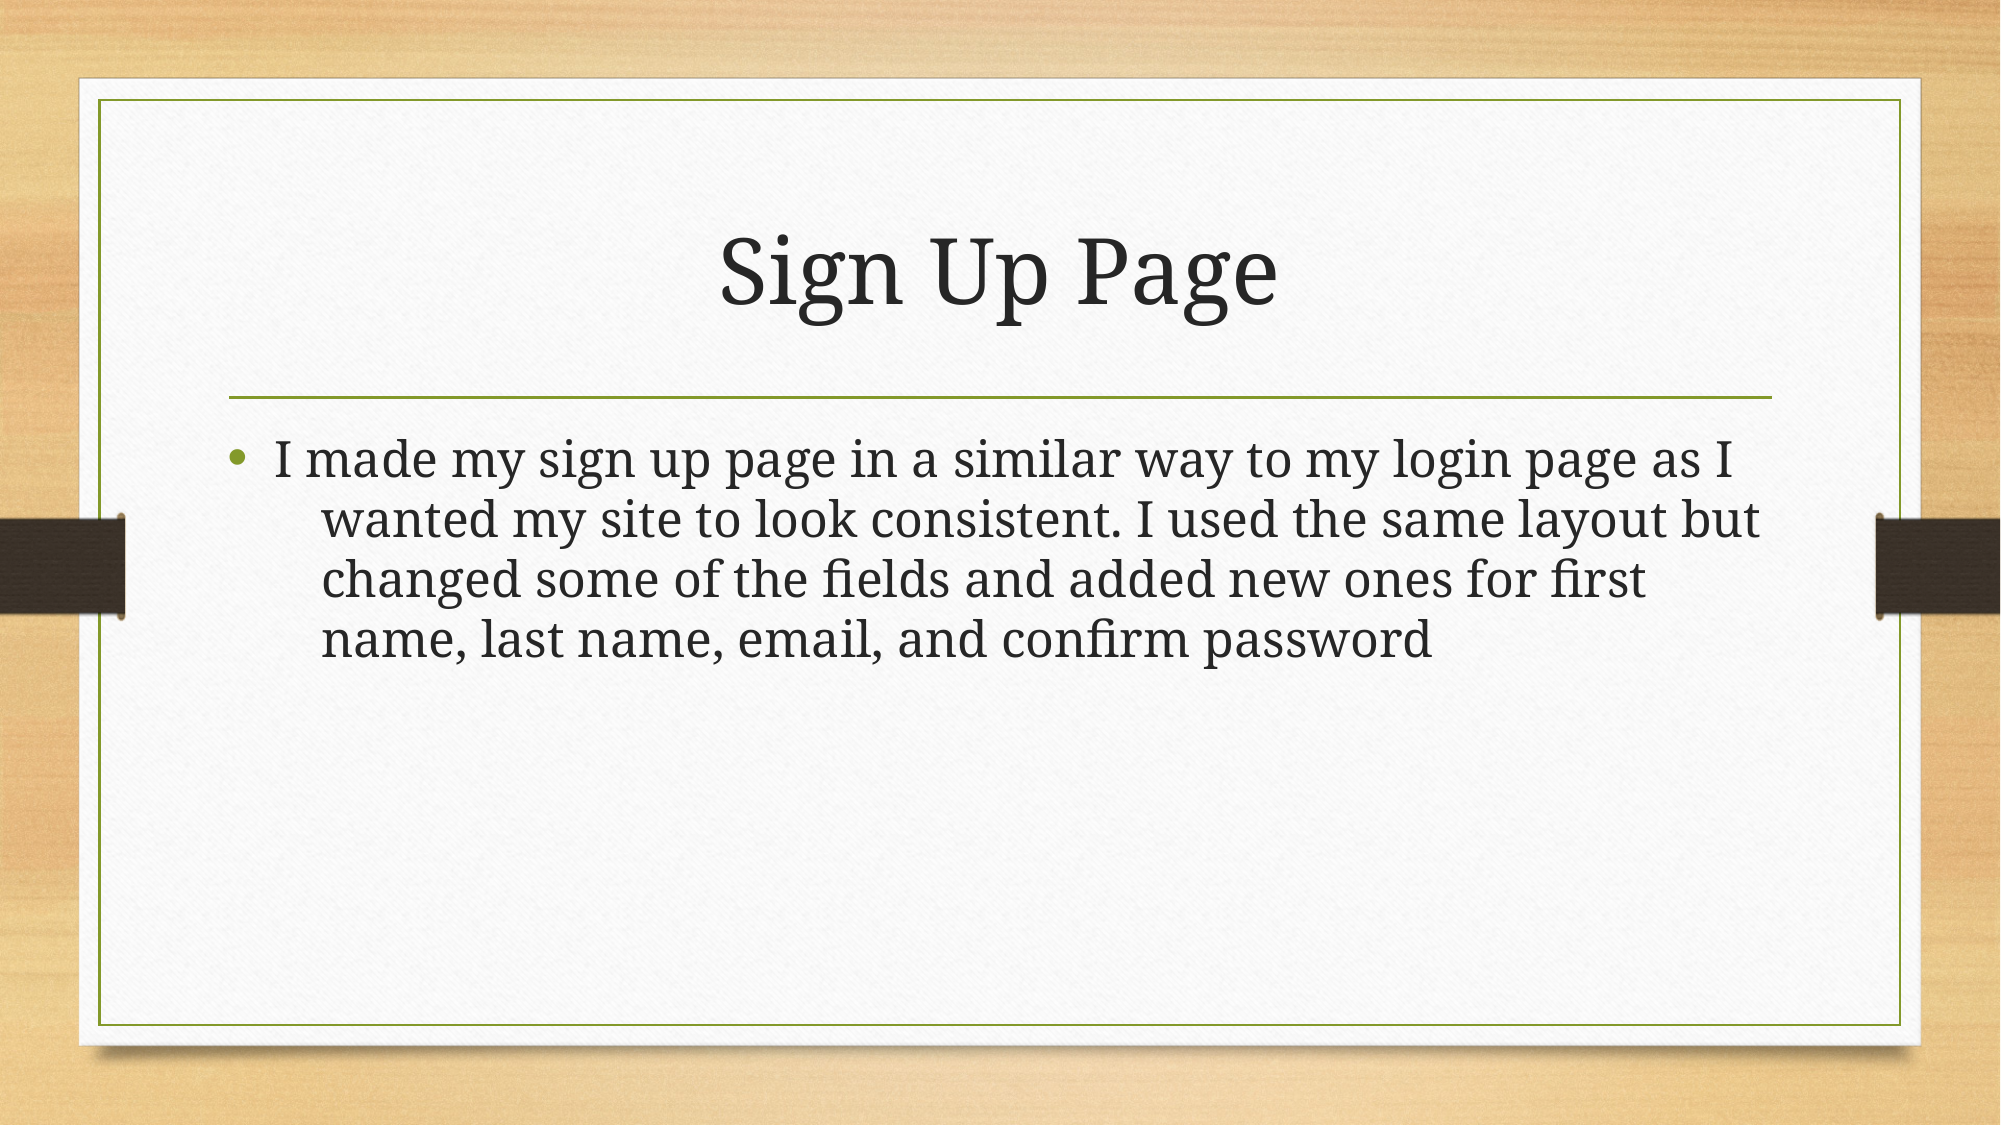

# Sign Up Page
I made my sign up page in a similar way to my login page as I wanted my site to look consistent. I used the same layout but changed some of the fields and added new ones for first name, last name, email, and confirm password